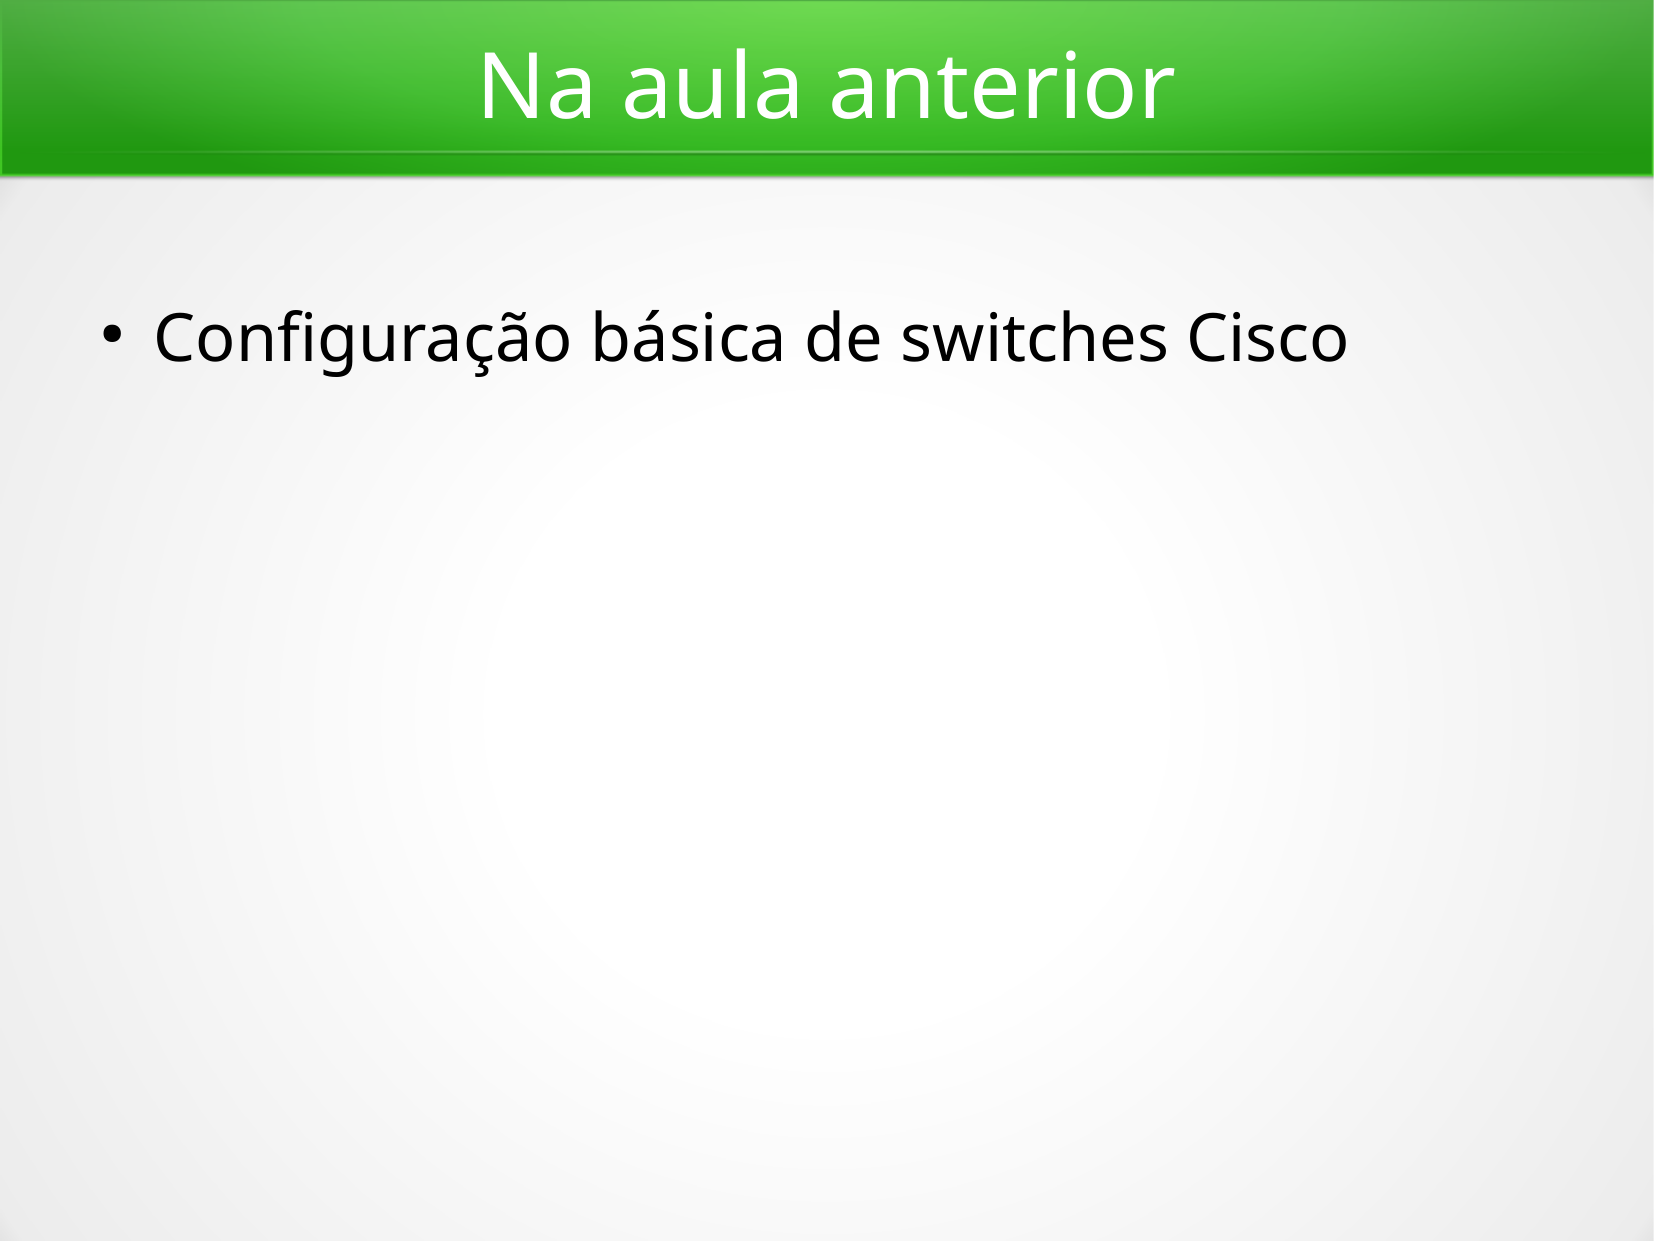

# Na aula anterior
Configuração básica de switches Cisco